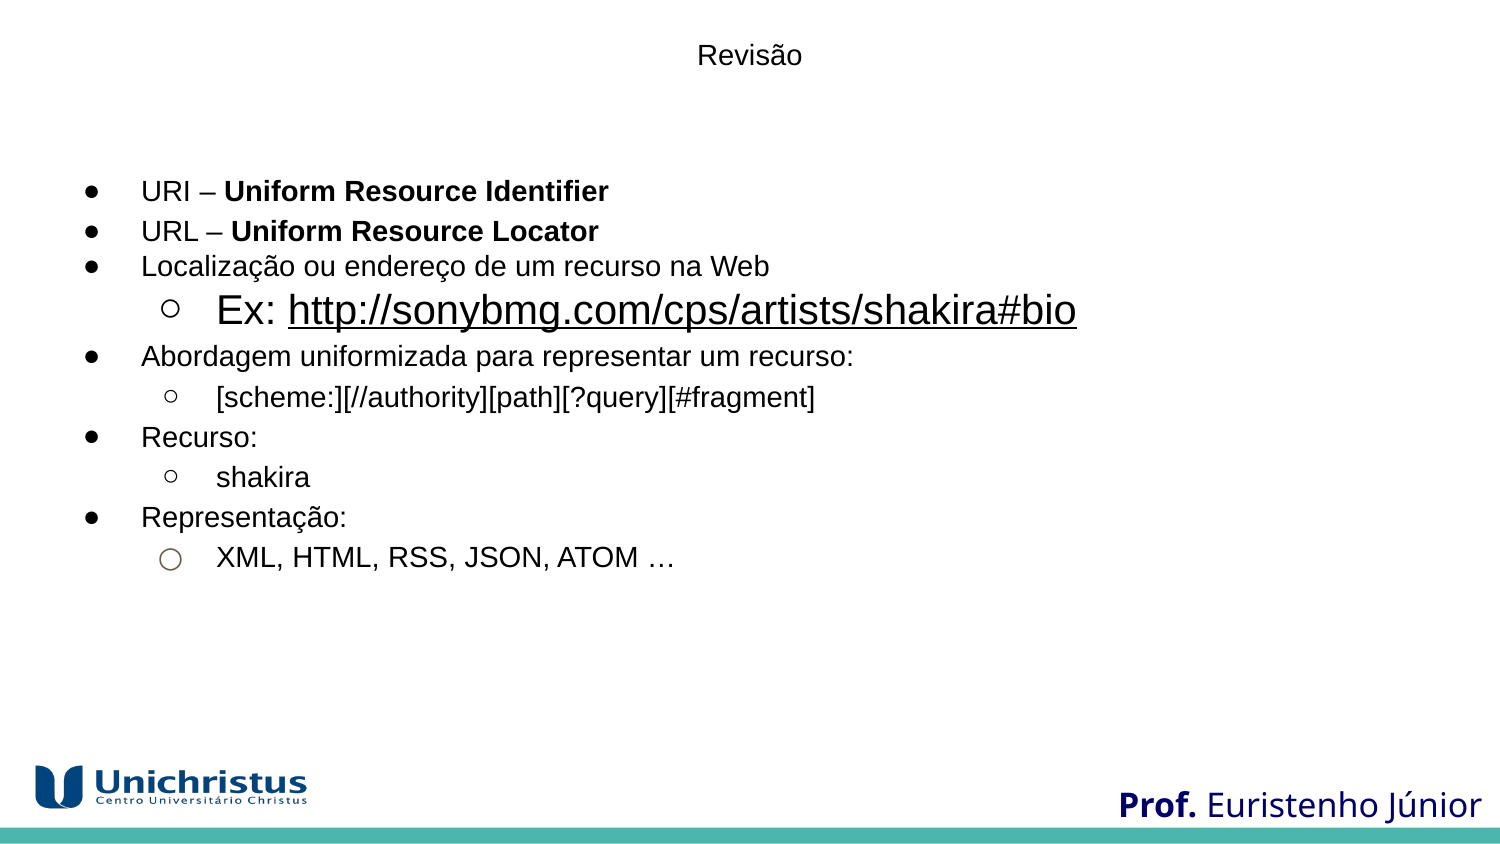

# Revisão
URI – Uniform Resource Identifier
URL – Uniform Resource Locator
Localização ou endereço de um recurso na Web
Ex: http://sonybmg.com/cps/artists/shakira#bio
Abordagem uniformizada para representar um recurso:
[scheme:][//authority][path][?query][#fragment]
Recurso:
shakira
Representação:
XML, HTML, RSS, JSON, ATOM …
Prof. Euristenho Júnior